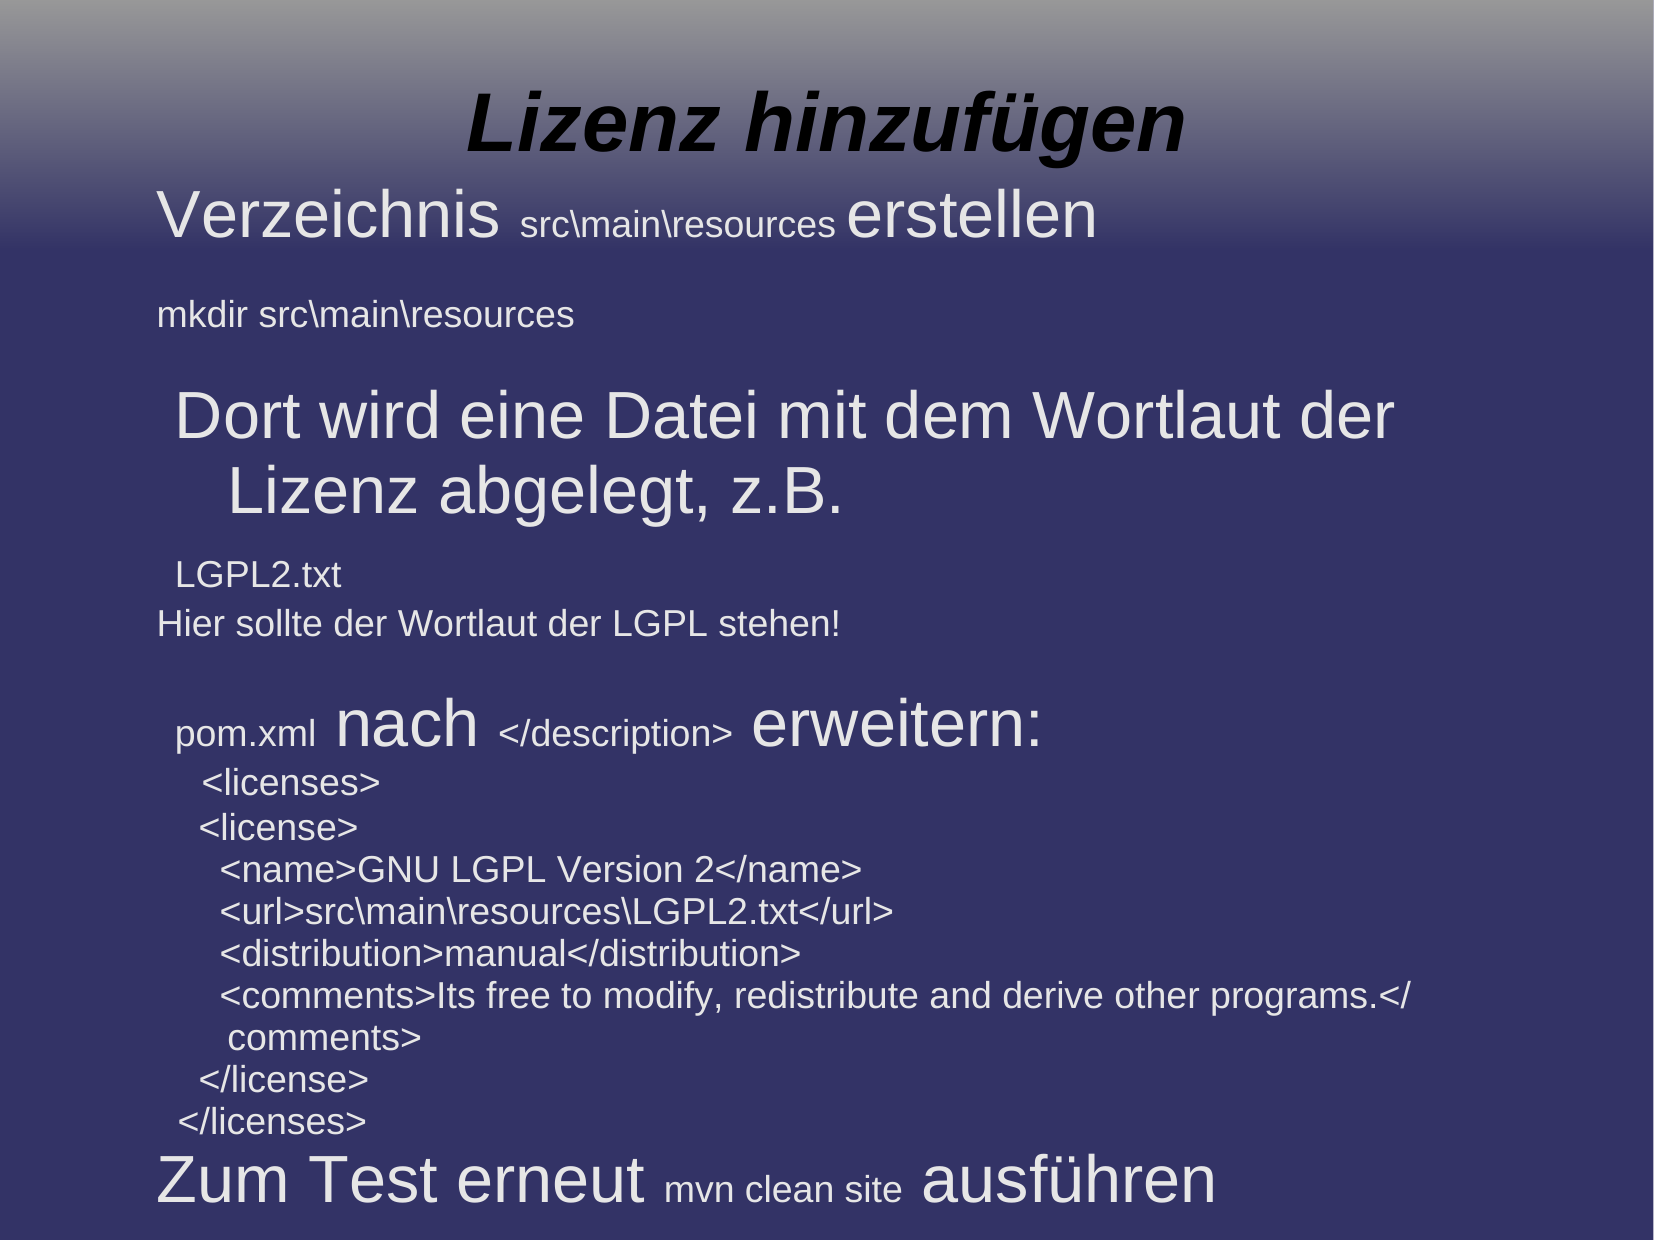

# Lizenz hinzufügen
Verzeichnis src\main\resources erstellen
mkdir src\main\resources
 Dort wird eine Datei mit dem Wortlaut der Lizenz abgelegt, z.B.
 LGPL2.txt
Hier sollte der Wortlaut der LGPL stehen!
 pom.xml nach </description> erweitern:
 <licenses>
 <license>
 <name>GNU LGPL Version 2</name>
 <url>src\main\resources\LGPL2.txt</url>
 <distribution>manual</distribution>
 <comments>Its free to modify, redistribute and derive other programs.</comments>
 </license>
 </licenses>
Zum Test erneut mvn clean site ausführen